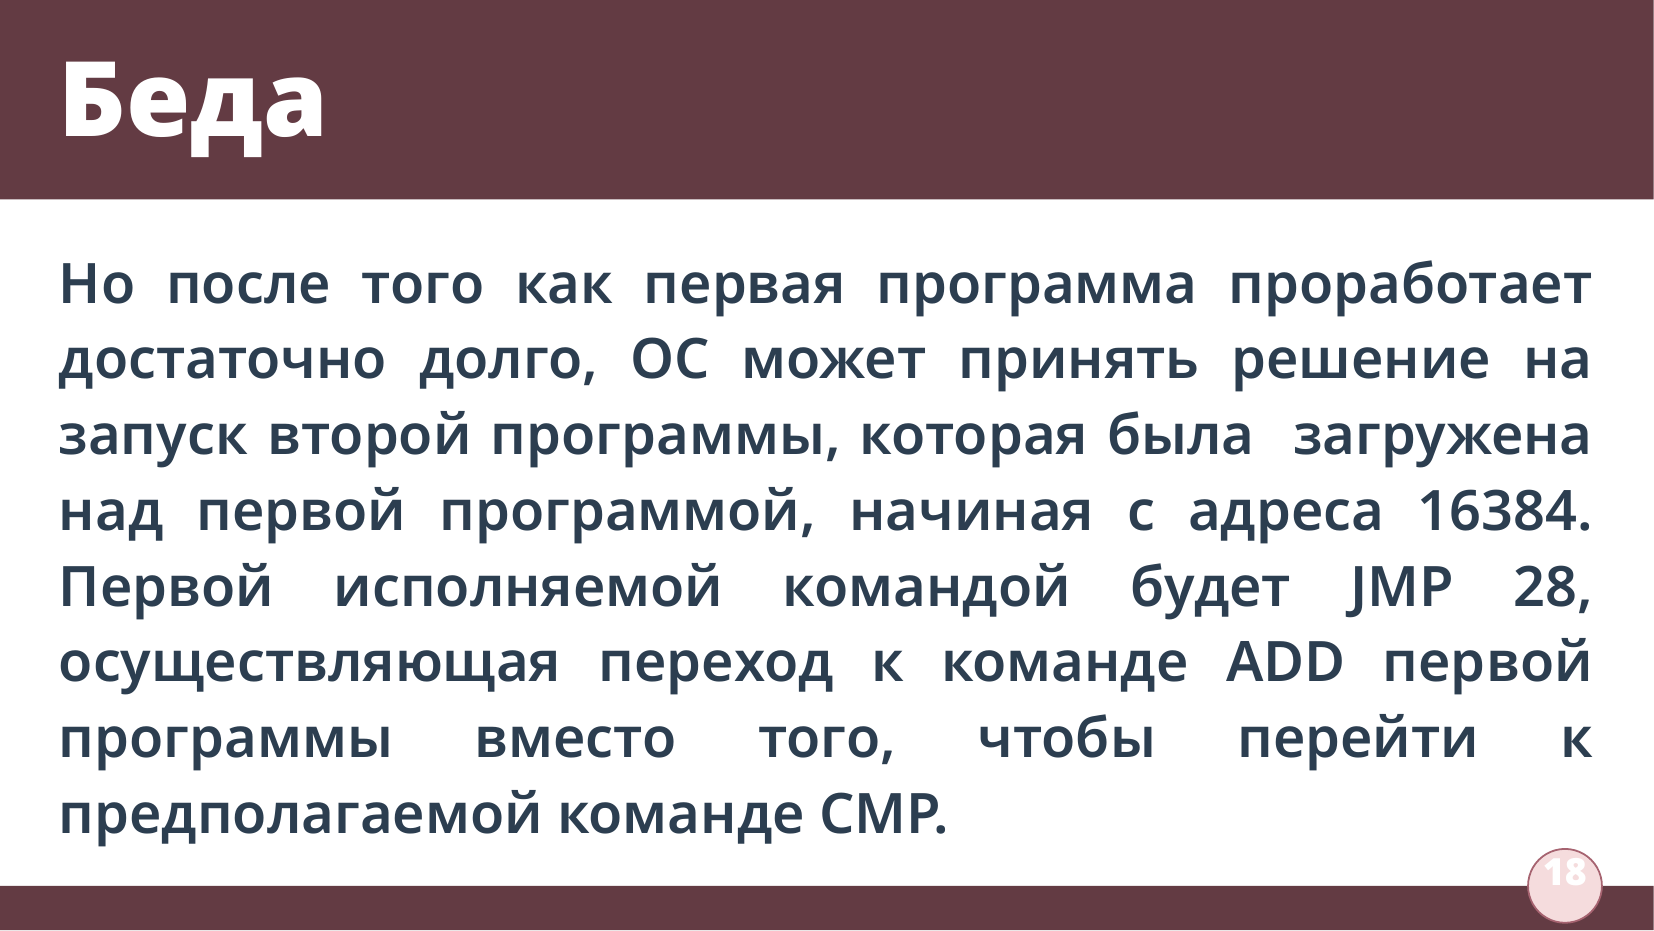

# Беда
Но после того как первая программа проработает достаточно долго, ОС может принять решение на запуск второй программы, которая была загружена над первой программой, начиная с адреса 16384. Первой исполняемой командой будет JMP 28, осуществляющая переход к команде ADD первой программы вместо того, чтобы перейти к предполагаемой команде CMP.